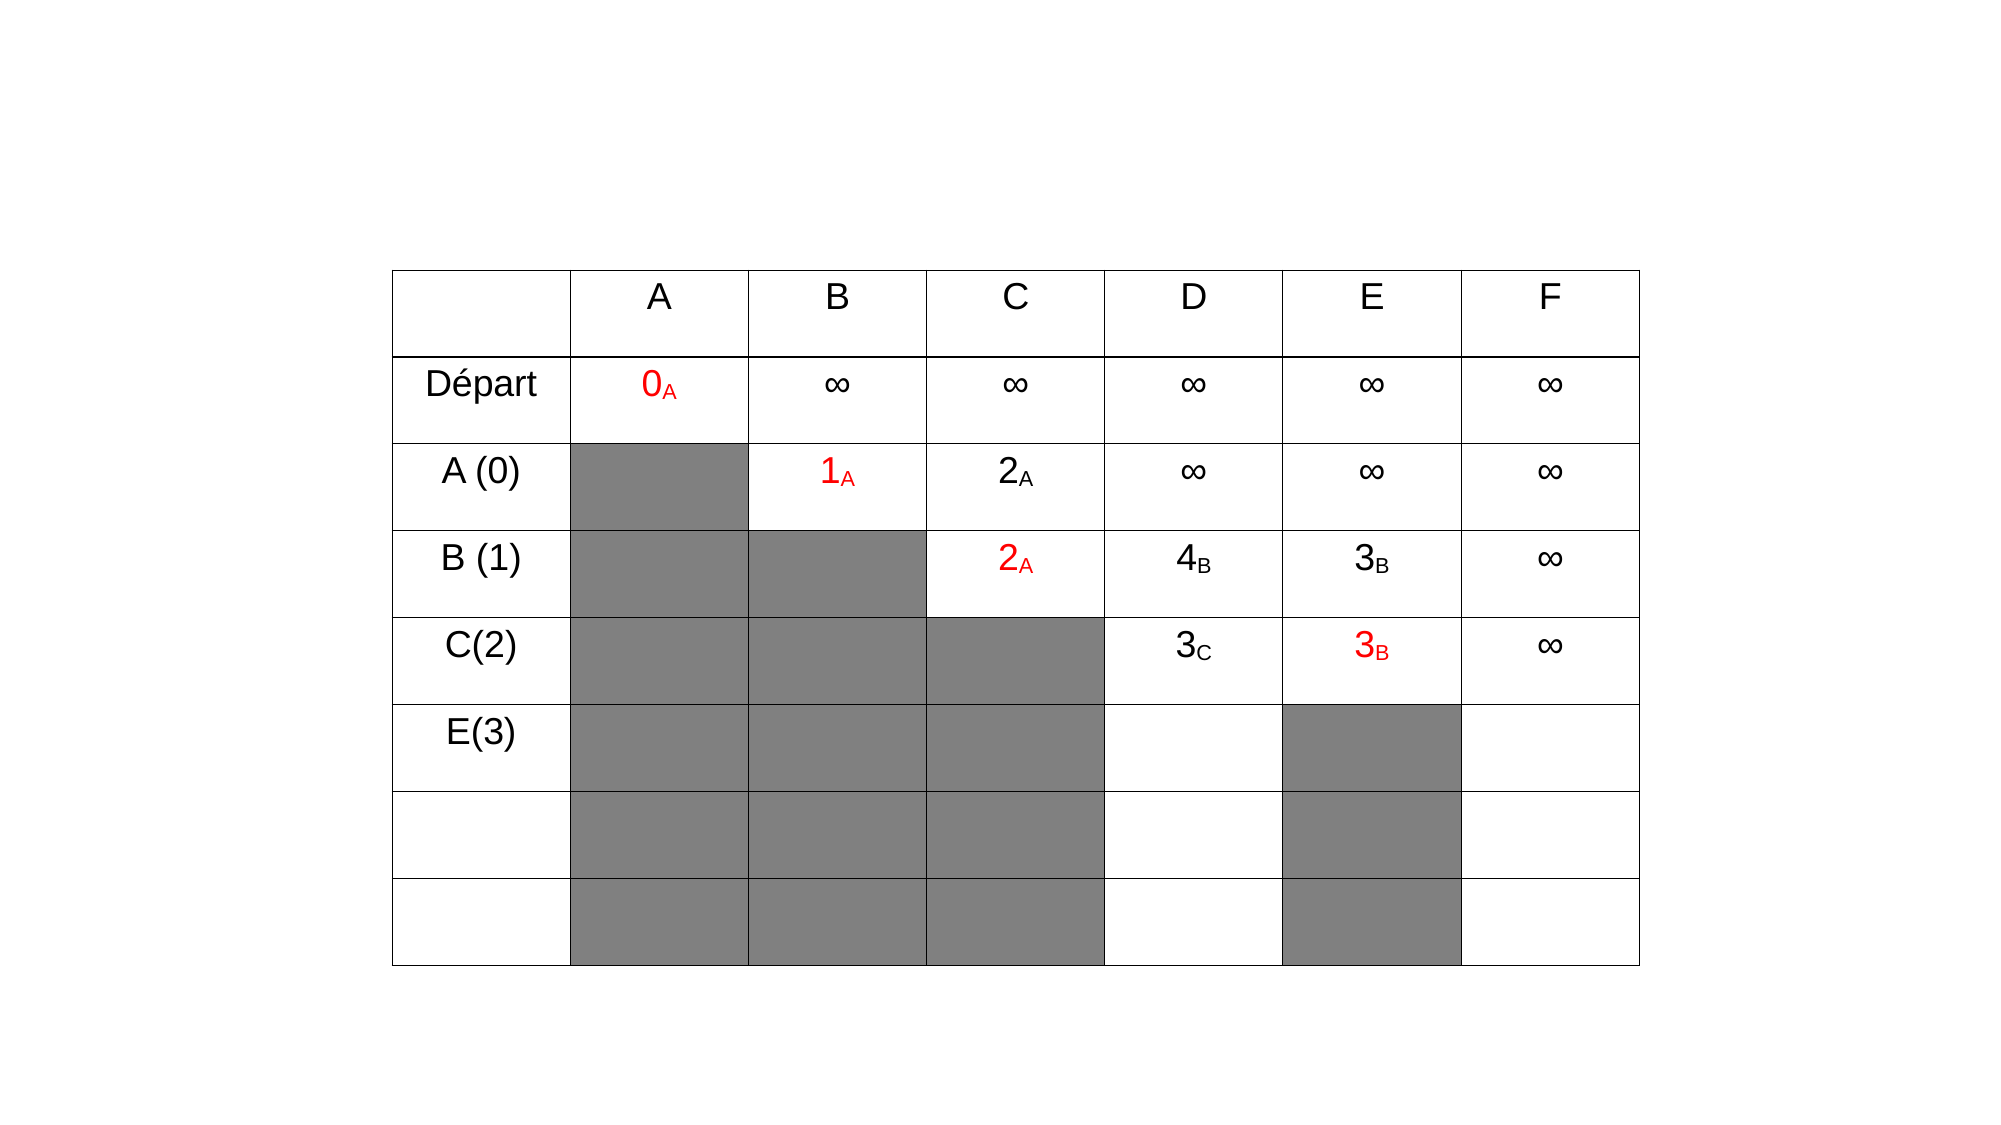

| | A | B | C | D | E | F |
| --- | --- | --- | --- | --- | --- | --- |
| Départ | 0A | ∞ | ∞ | ∞ | ∞ | ∞ |
| A (0) | | 1A | 2A | ∞ | ∞ | ∞ |
| B (1) | | | 2A | 4B | 3B | ∞ |
| C(2) | | | | 3C | 3B | ∞ |
| E(3) | | | | | | |
| | | | | | | |
| | | | | | | |